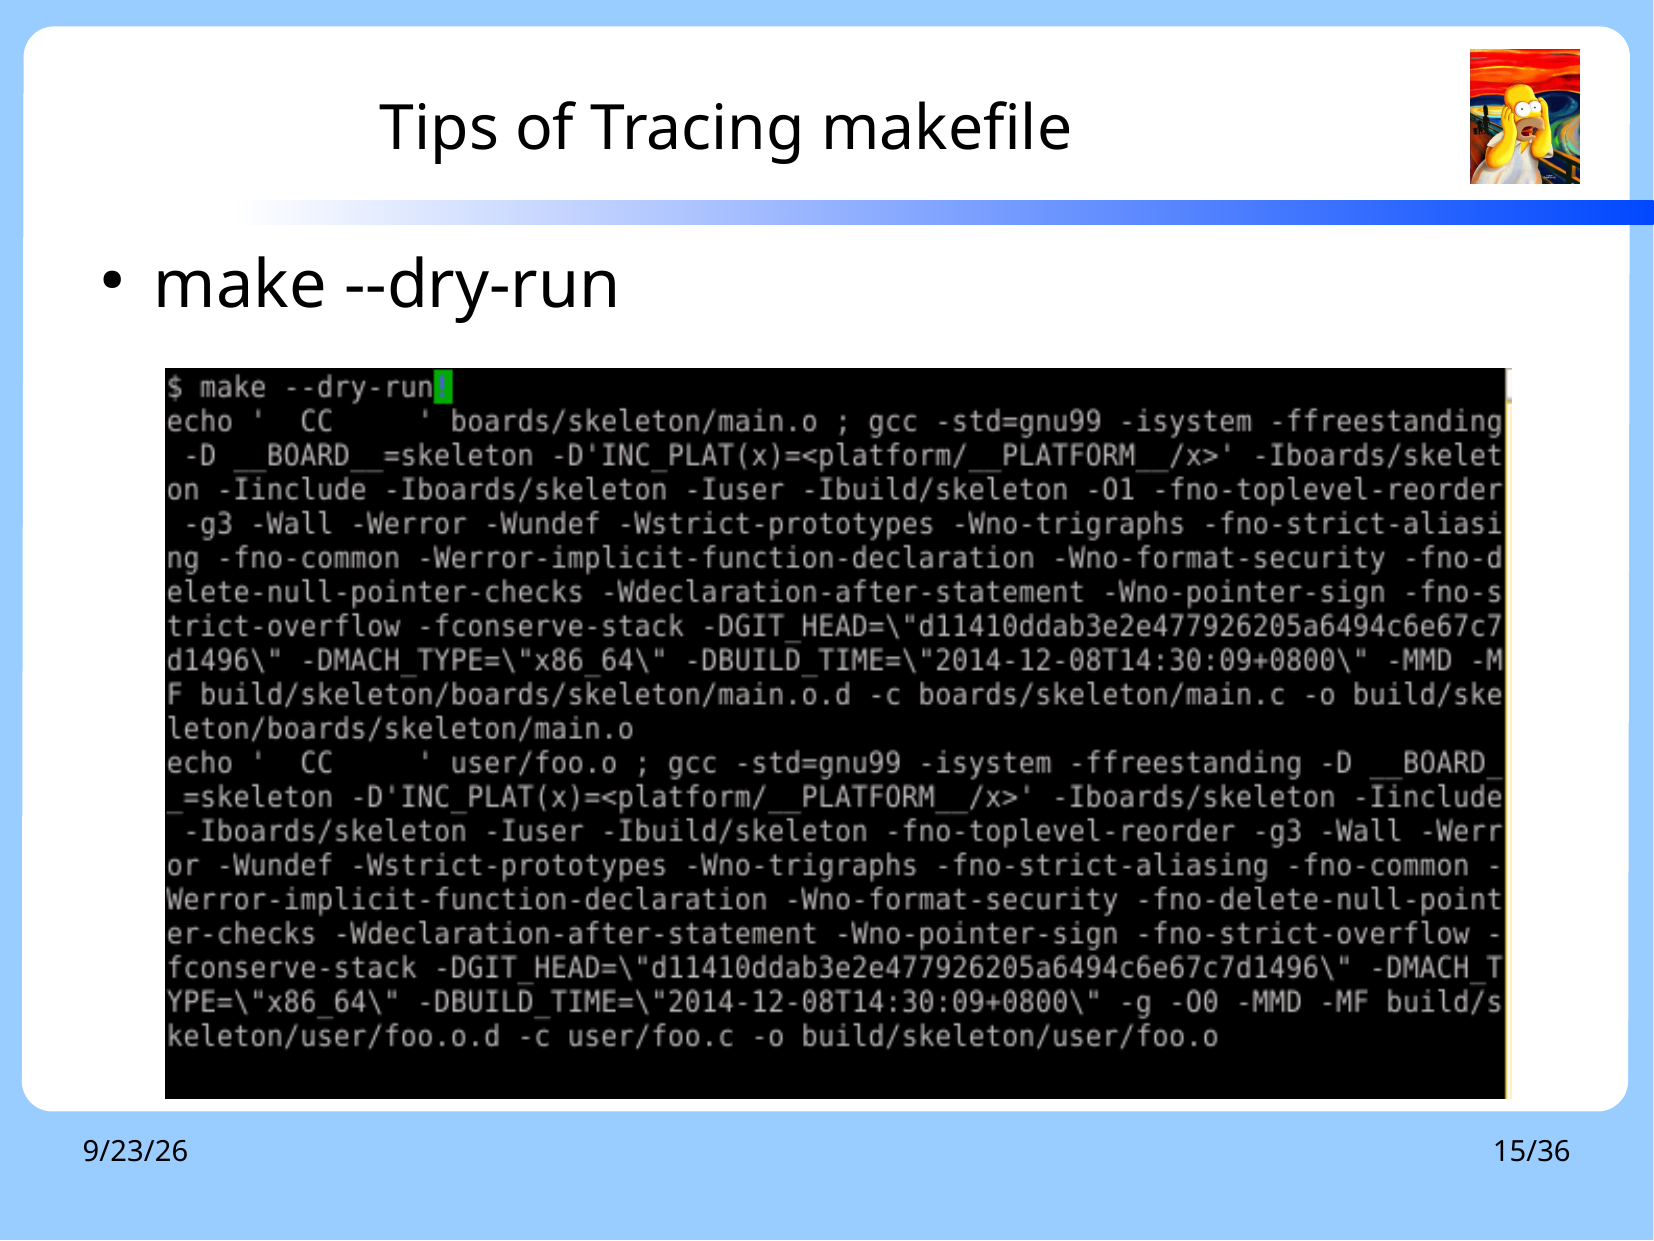

# Tips of Tracing makefile
make --dry-run
15